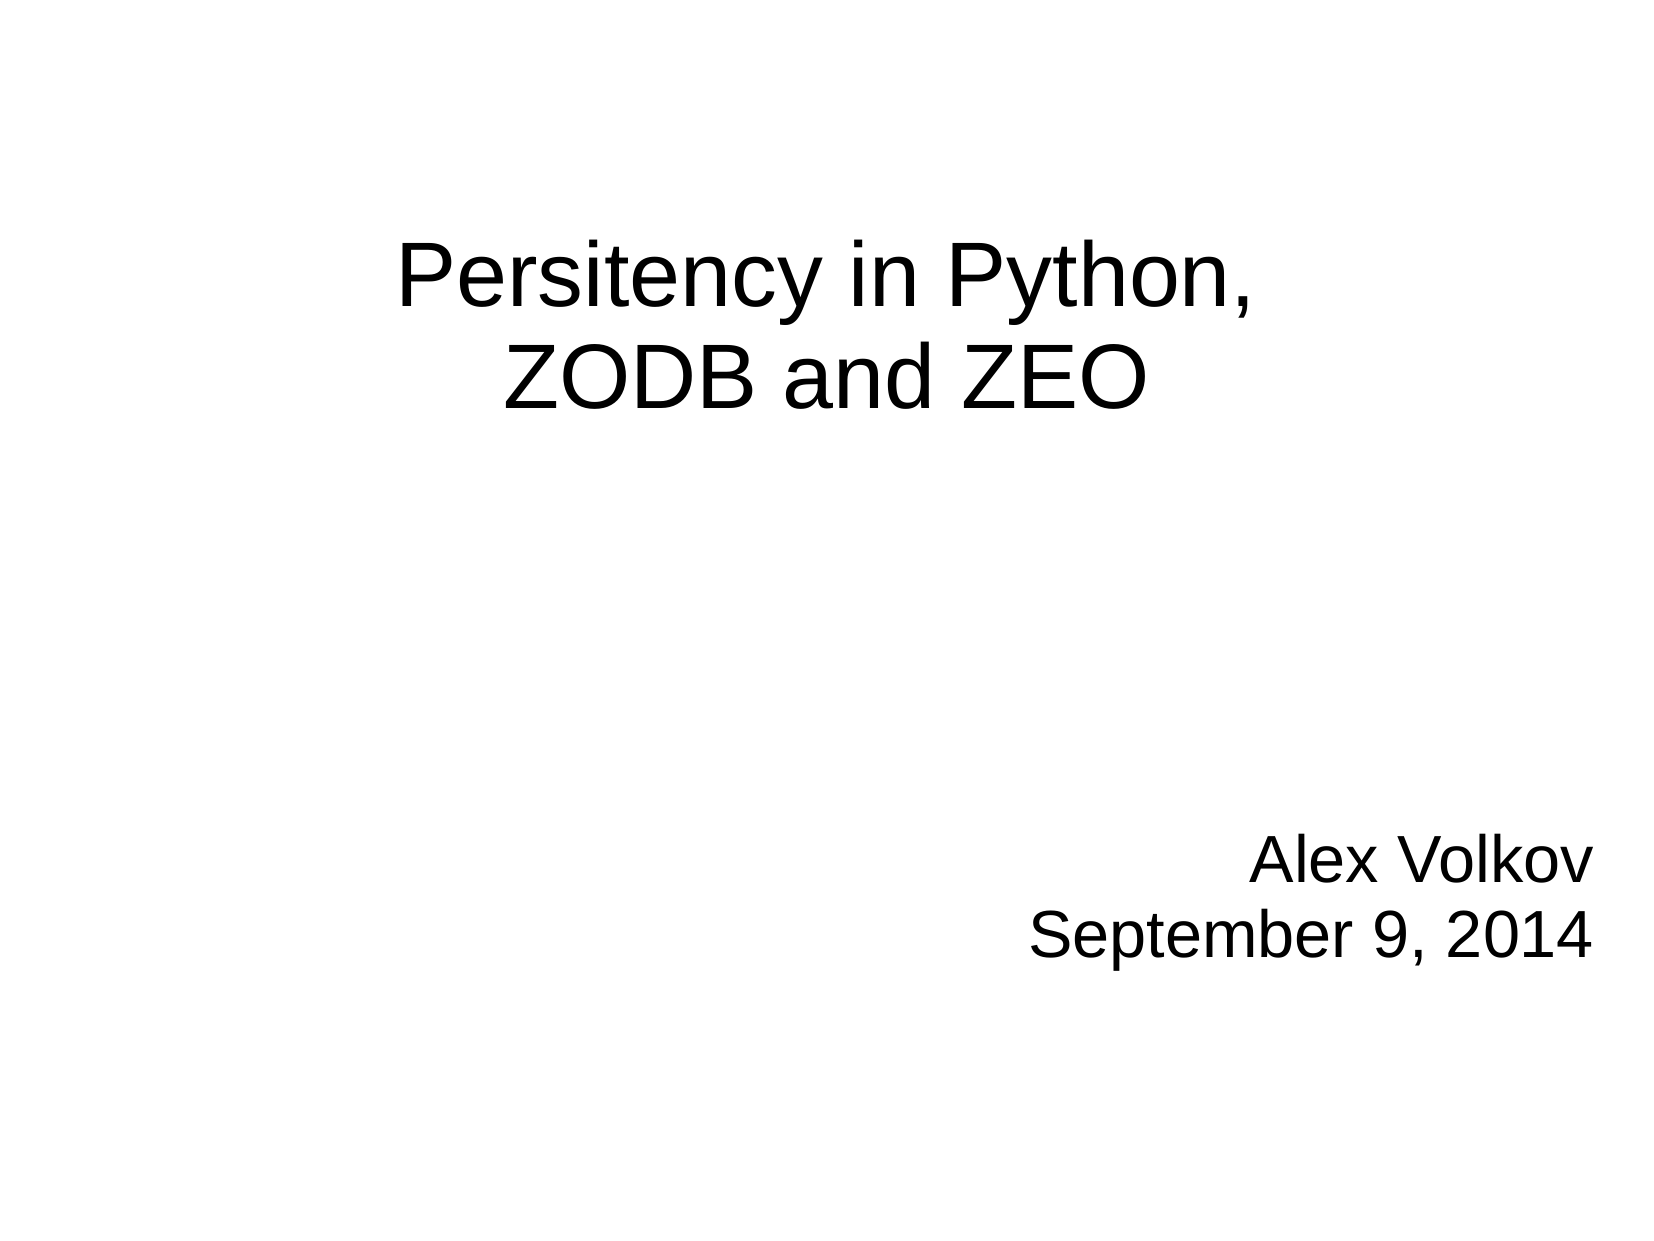

# Persitency in Python, ZODB and ZEO
Alex Volkov
September 9, 2014